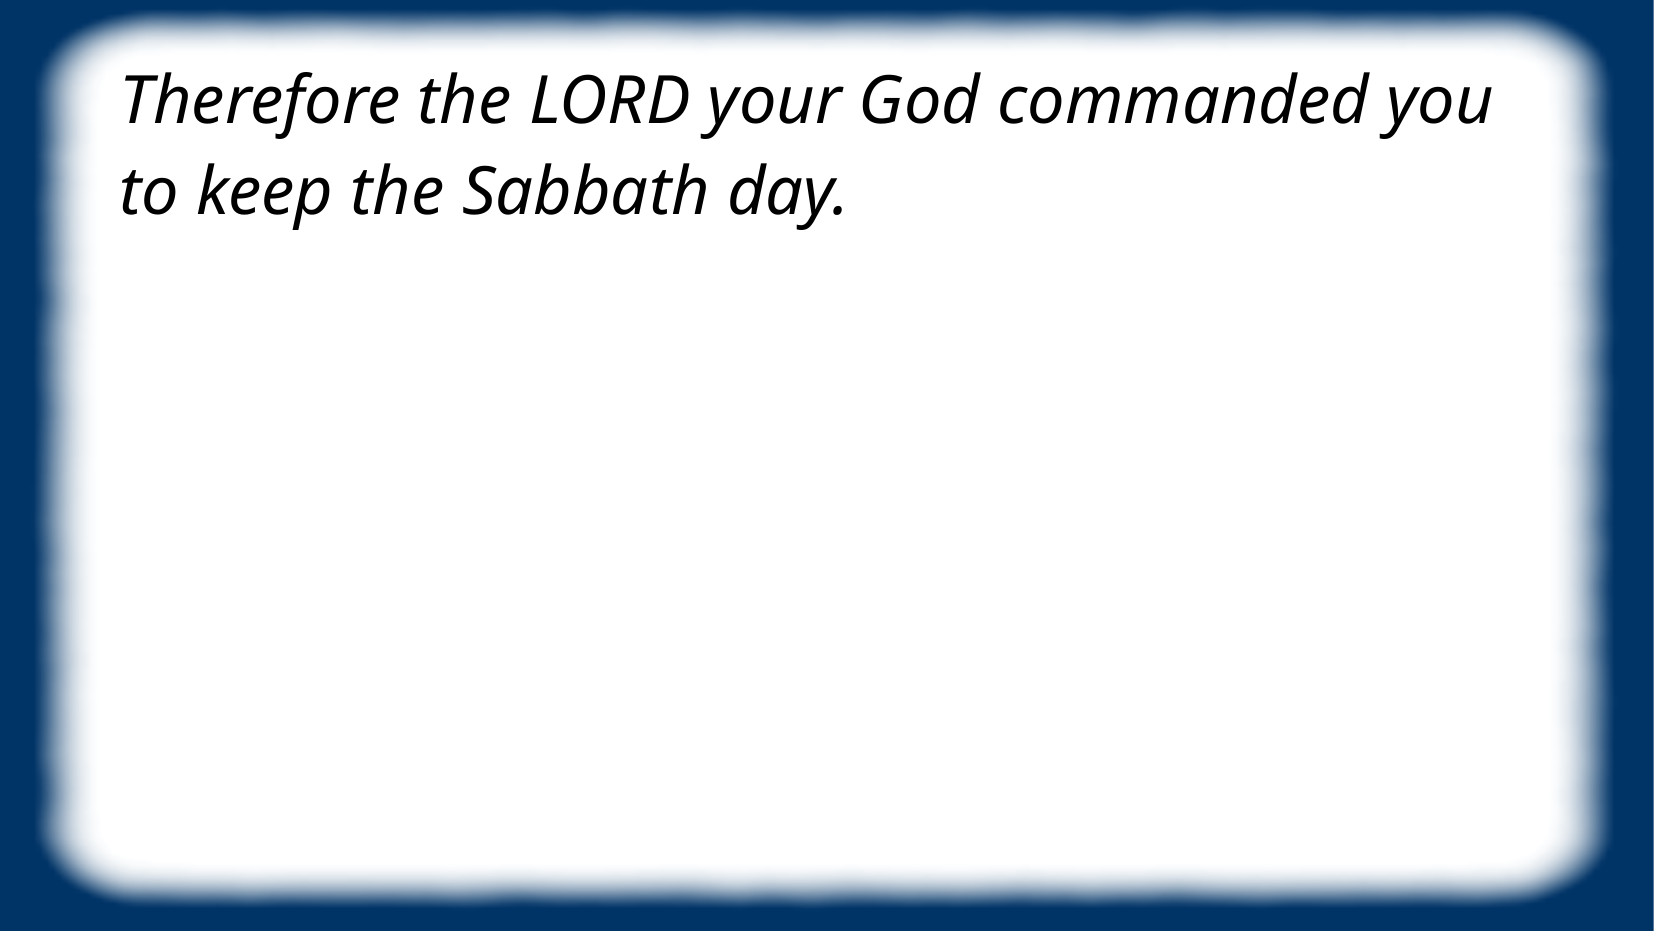

Therefore the LORD your God commanded you to keep the Sabbath day.